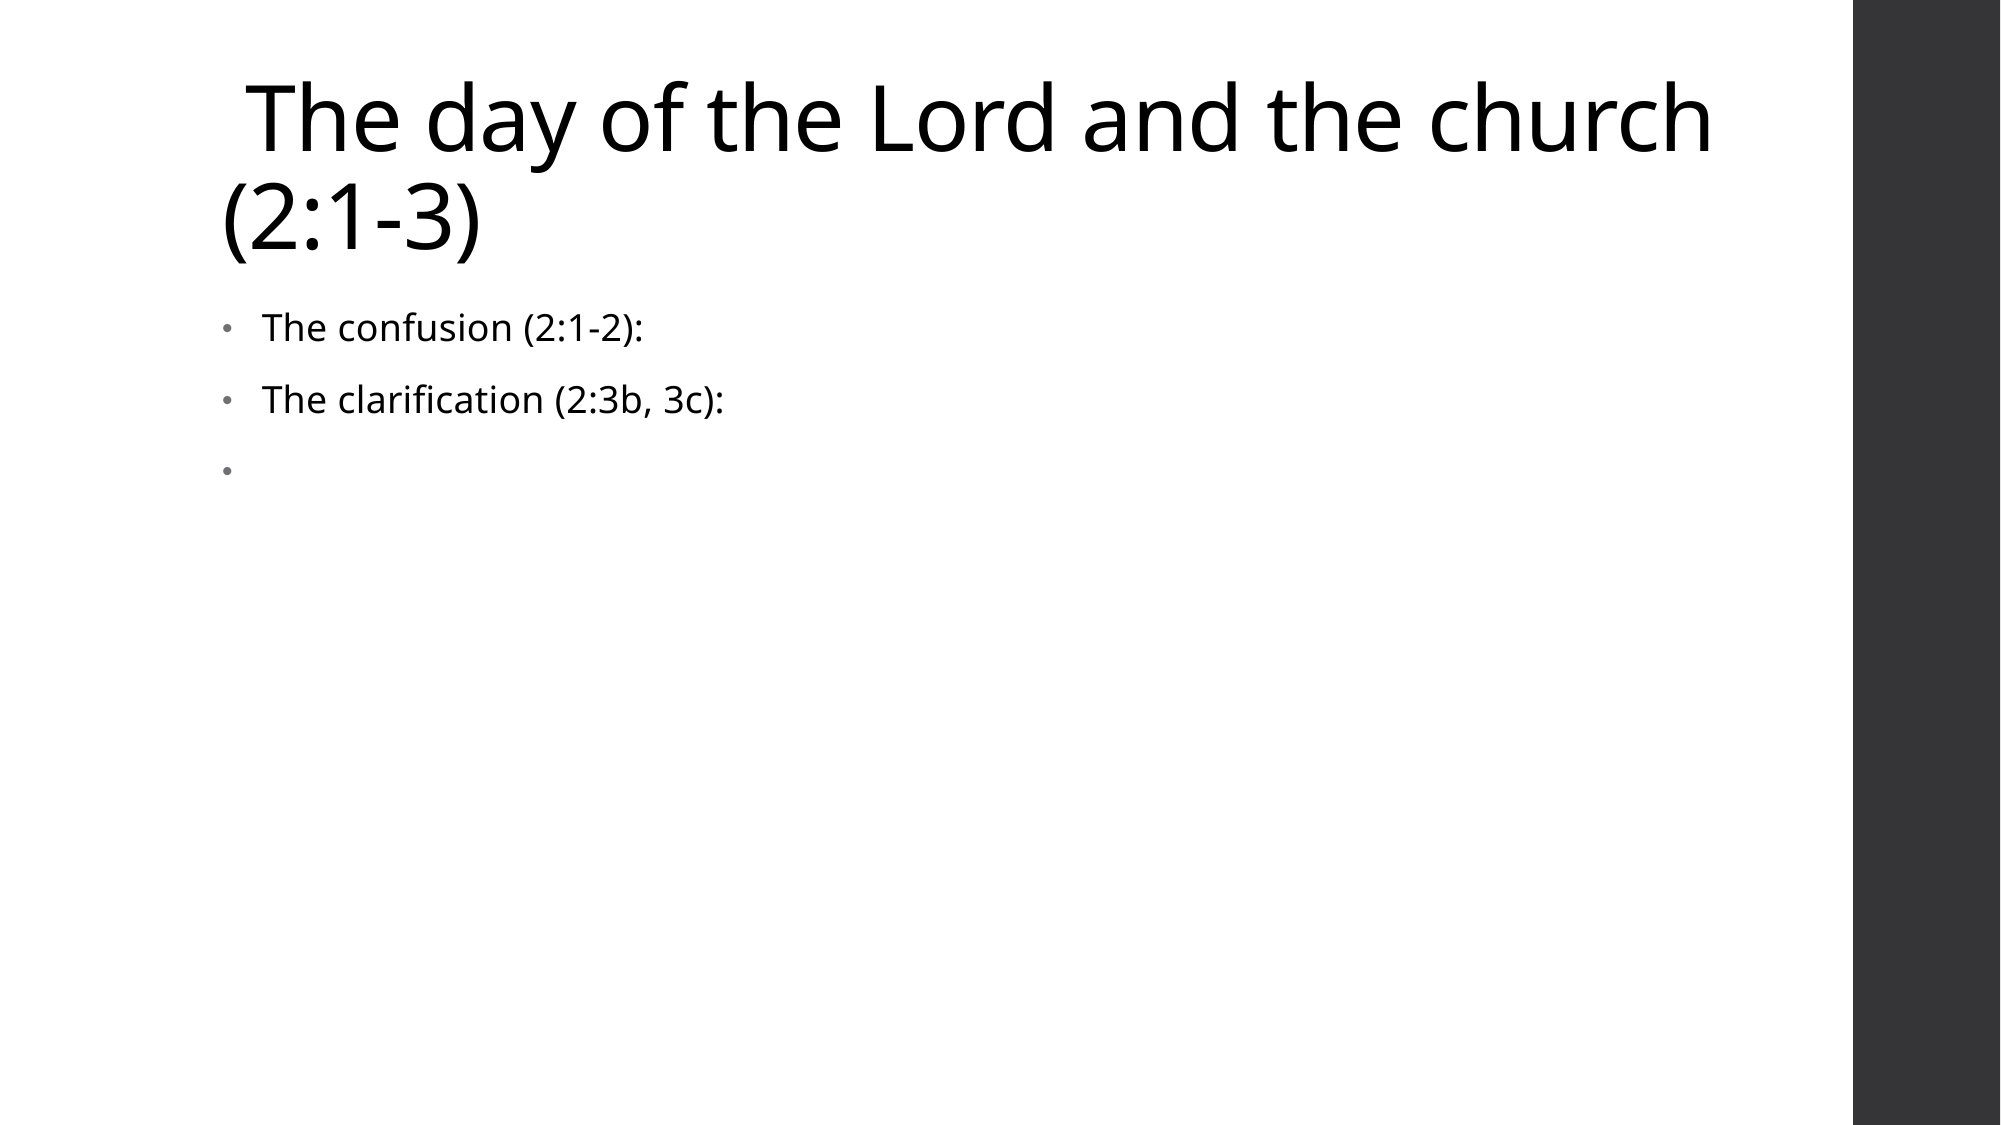

# The day of the Lord and the church (2:1-3)
 The confusion (2:1-2):
 The clarification (2:3b, 3c):